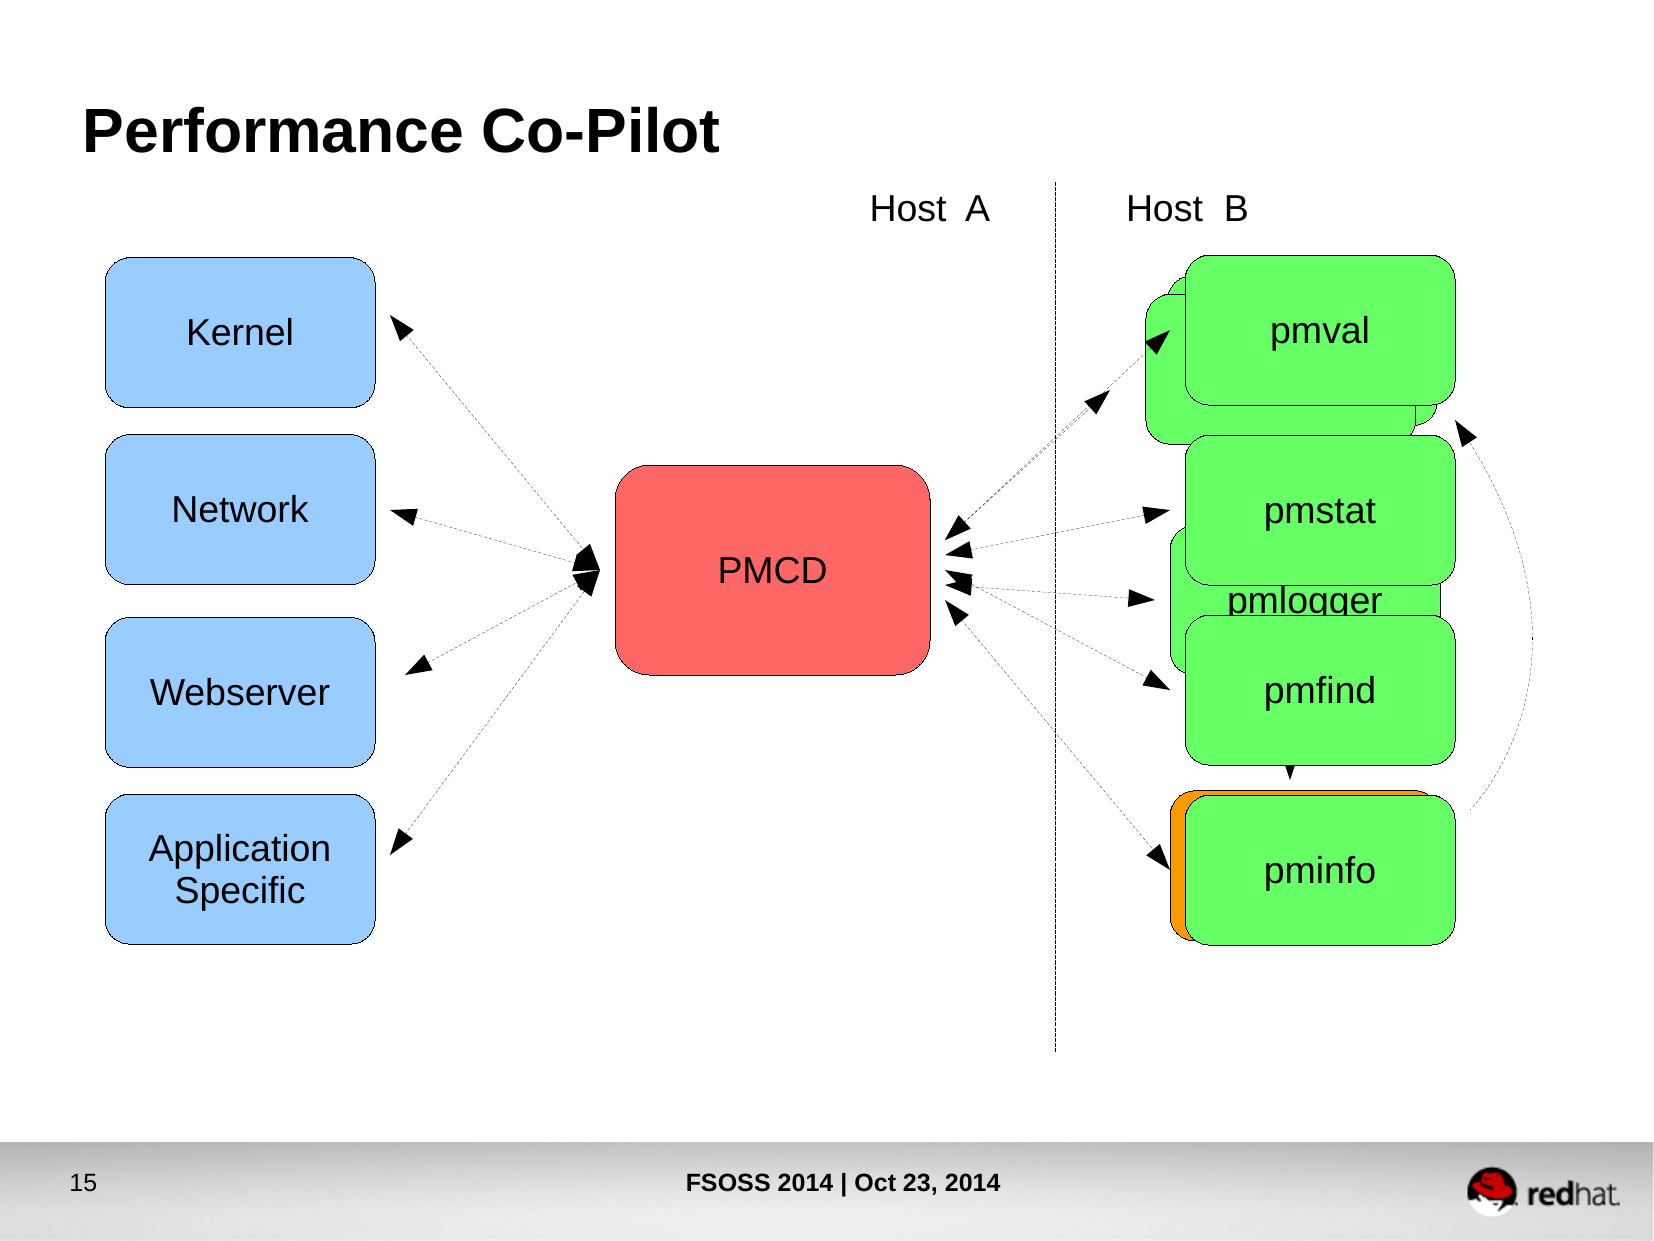

# Performance Co-Pilot
Host A
Host B
pmval
Kernel
pminfo
Network
pmstat
PMCD
pmlogger
pmfind
Webserver
Archives
Application
Specific
pminfo